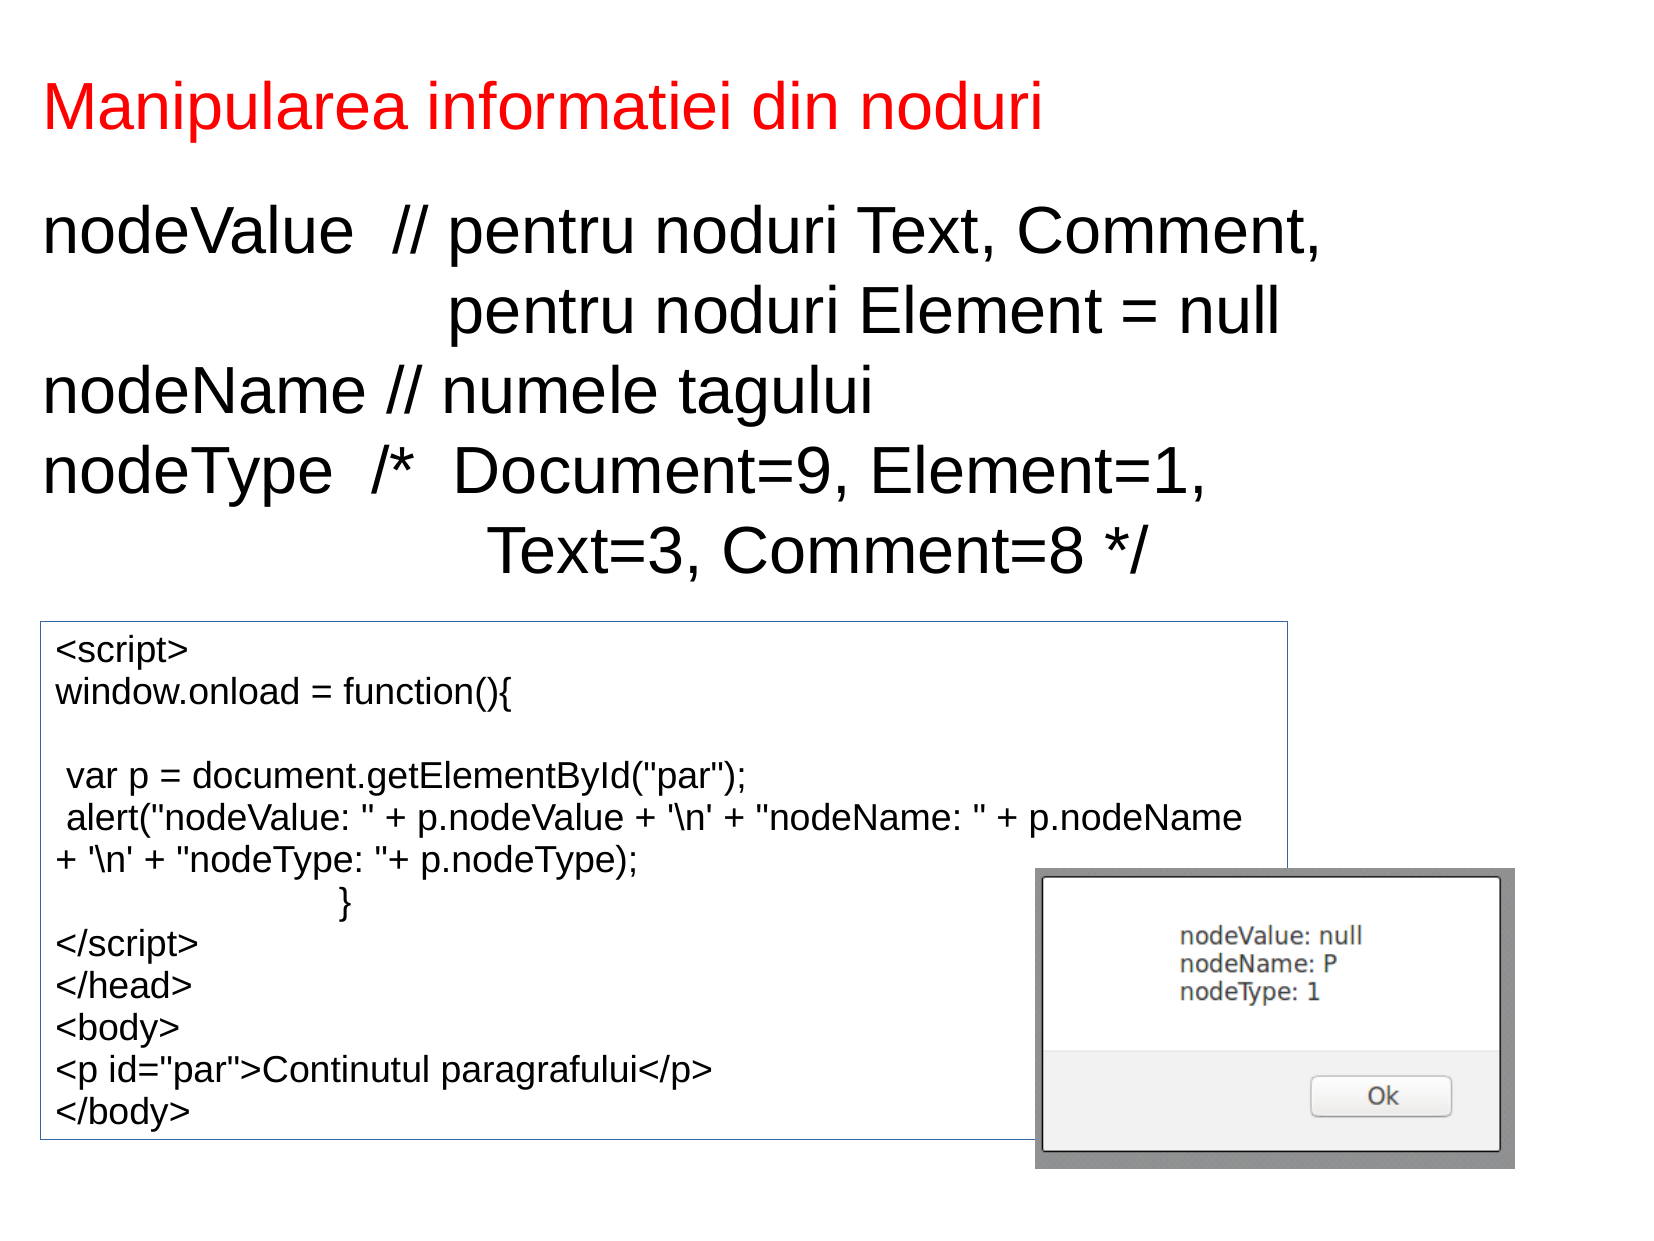

Manipularea informatiei din noduri
nodeValue // pentru noduri Text, Comment, pentru noduri Element = null
nodeName // numele tagului
nodeType /* Document=9, Element=1,
 Text=3, Comment=8 */
<script>
window.onload = function(){
 var p = document.getElementById("par");
 alert("nodeValue: " + p.nodeValue + '\n' + "nodeName: " + p.nodeName + '\n' + "nodeType: "+ p.nodeType);
 }
</script>
</head>
<body>
<p id="par">Continutul paragrafului</p>
</body>